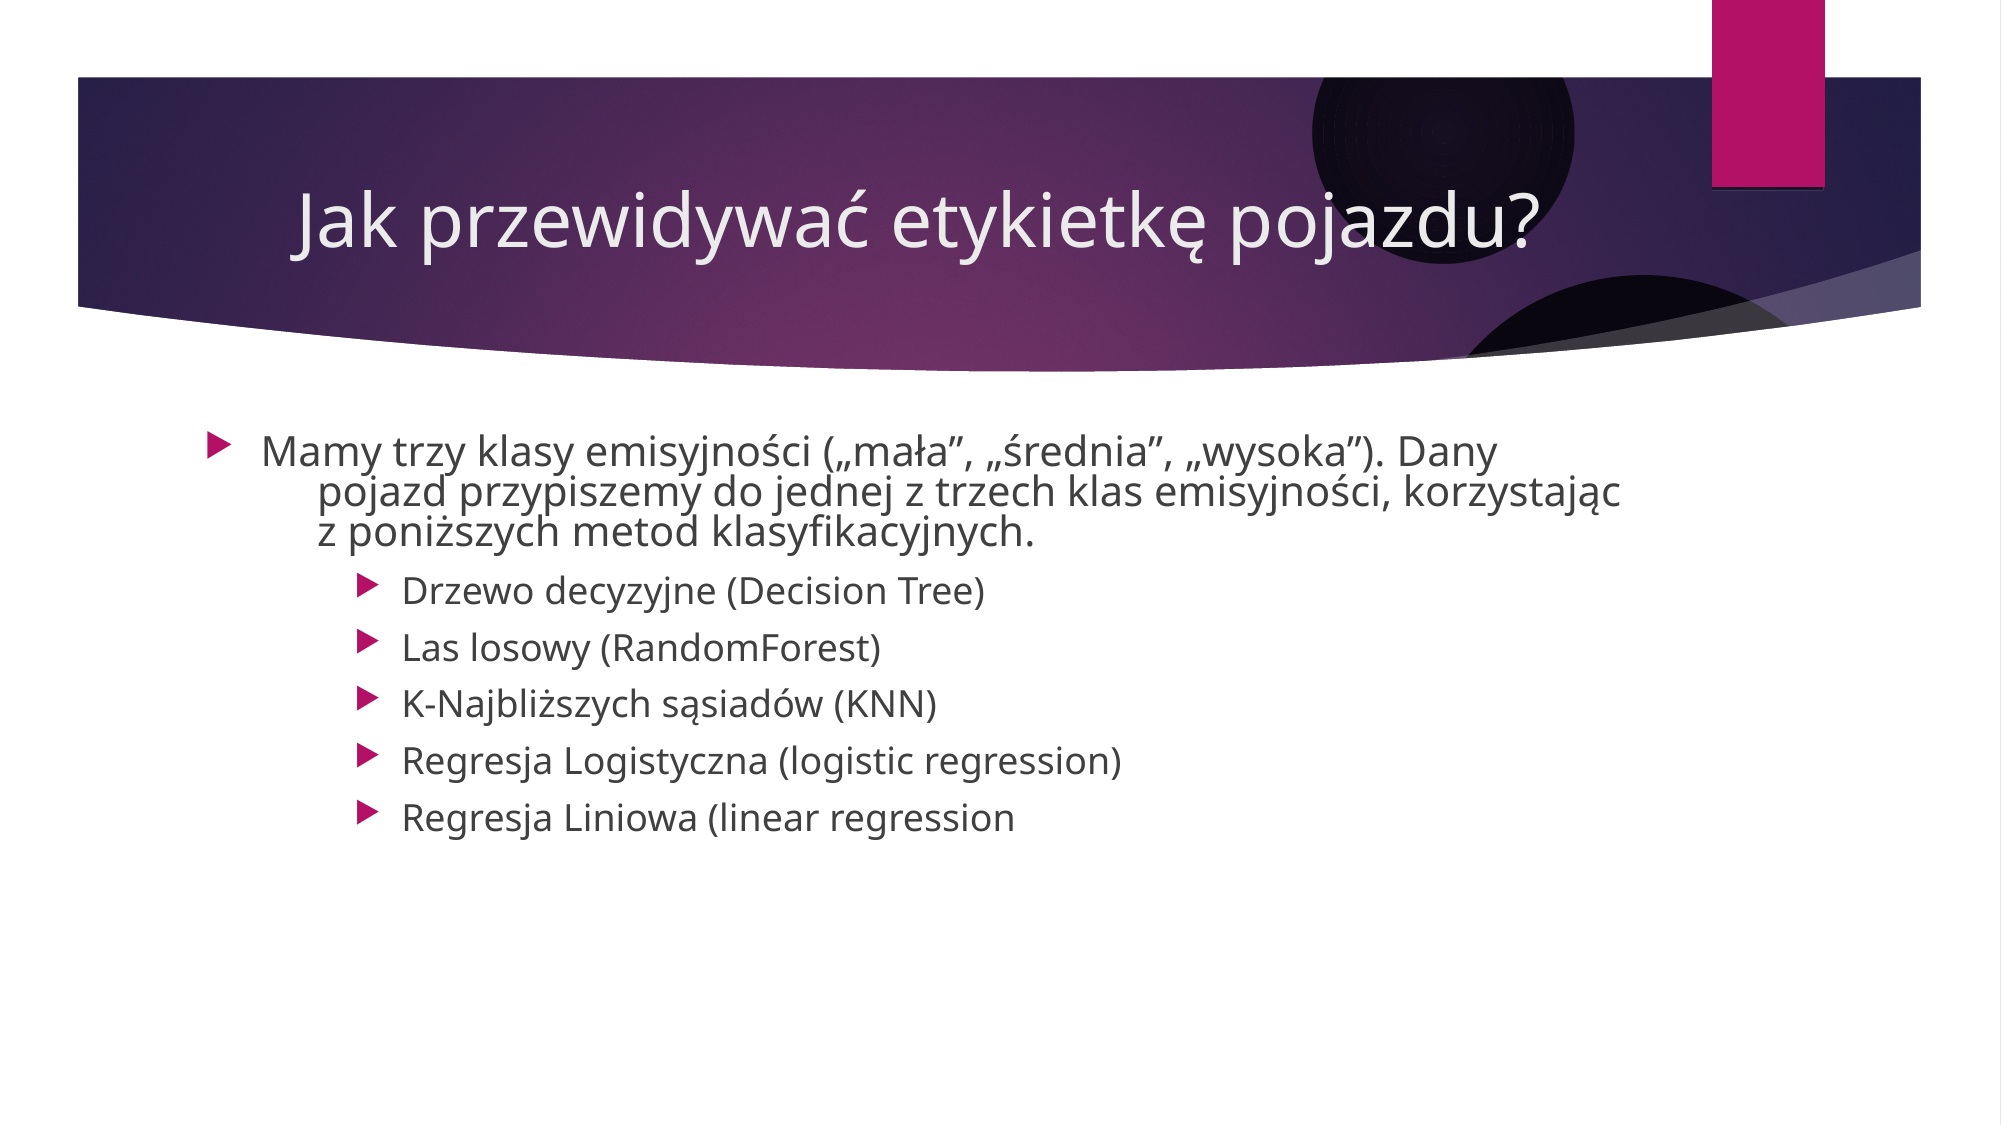

# Jak przewidywać etykietkę pojazdu?
Mamy trzy klasy emisyjności („mała”, „średnia”, „wysoka”). Dany pojazd przypiszemy do jednej z trzech klas emisyjności, korzystając z poniższych metod klasyfikacyjnych.
Drzewo decyzyjne (Decision Tree)
Las losowy (RandomForest)
K-Najbliższych sąsiadów (KNN)
Regresja Logistyczna (logistic regression)
Regresja Liniowa (linear regression